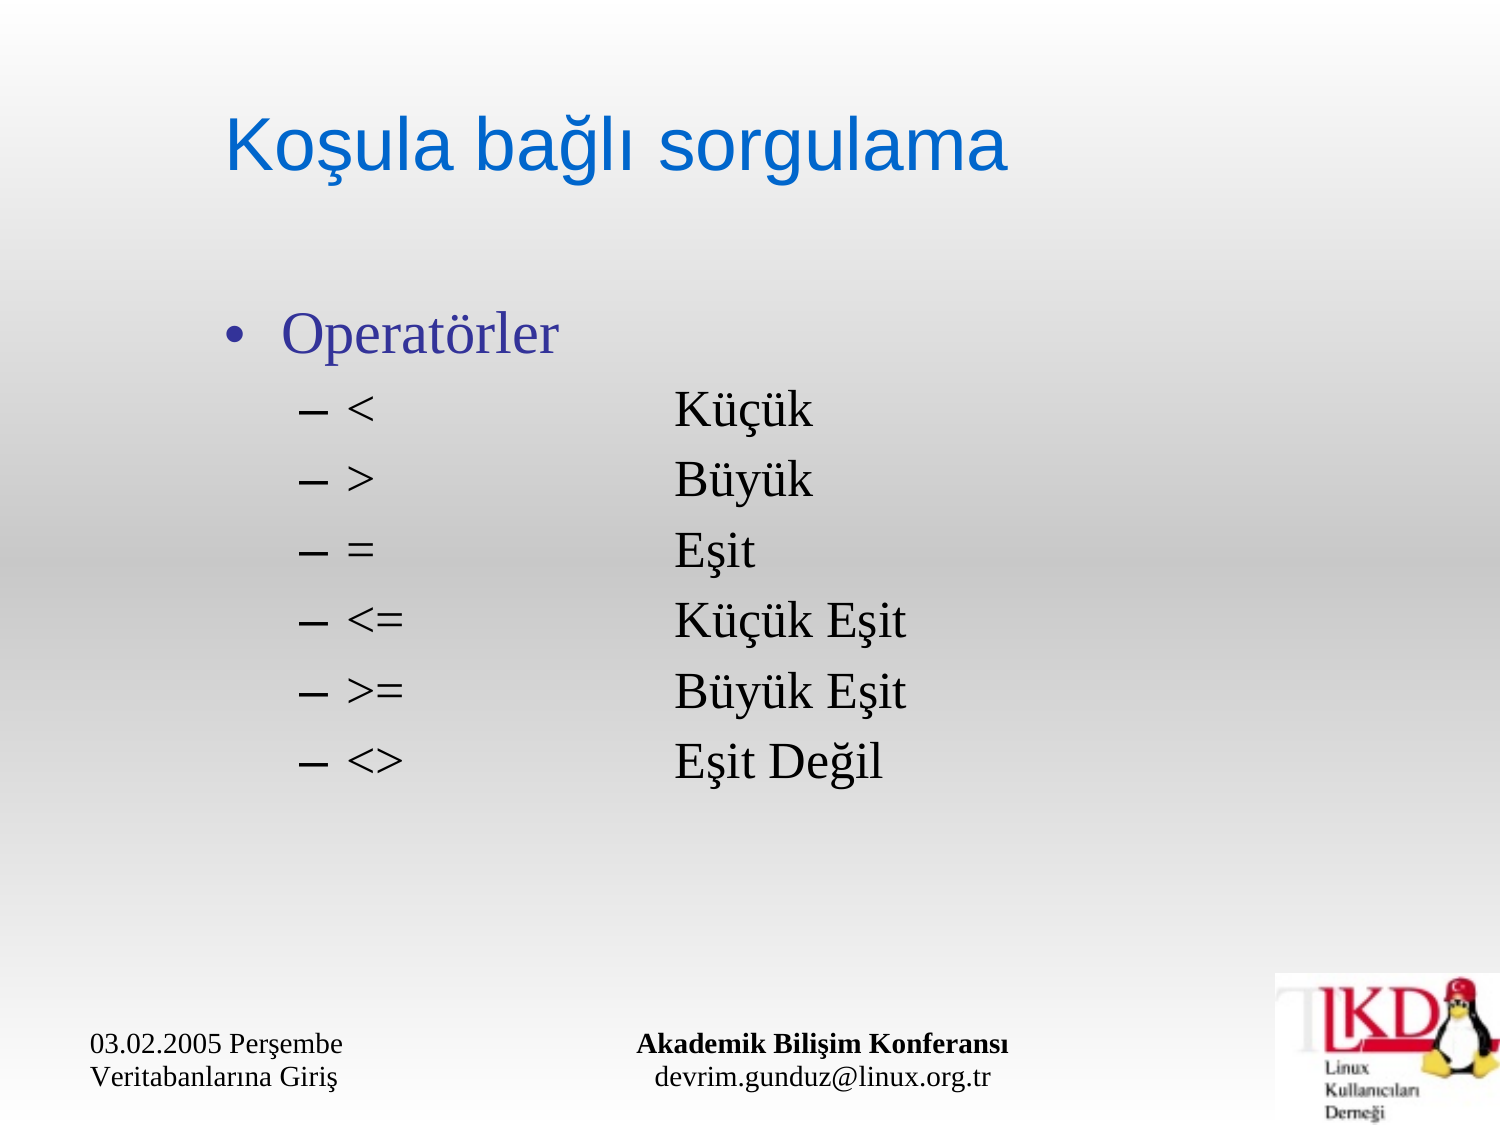

# Koşula bağlı sorgulama
Operatörler
<		Küçük
>		Büyük
=		Eşit
<=		Küçük Eşit
>=		Büyük Eşit
<>		Eşit Değil